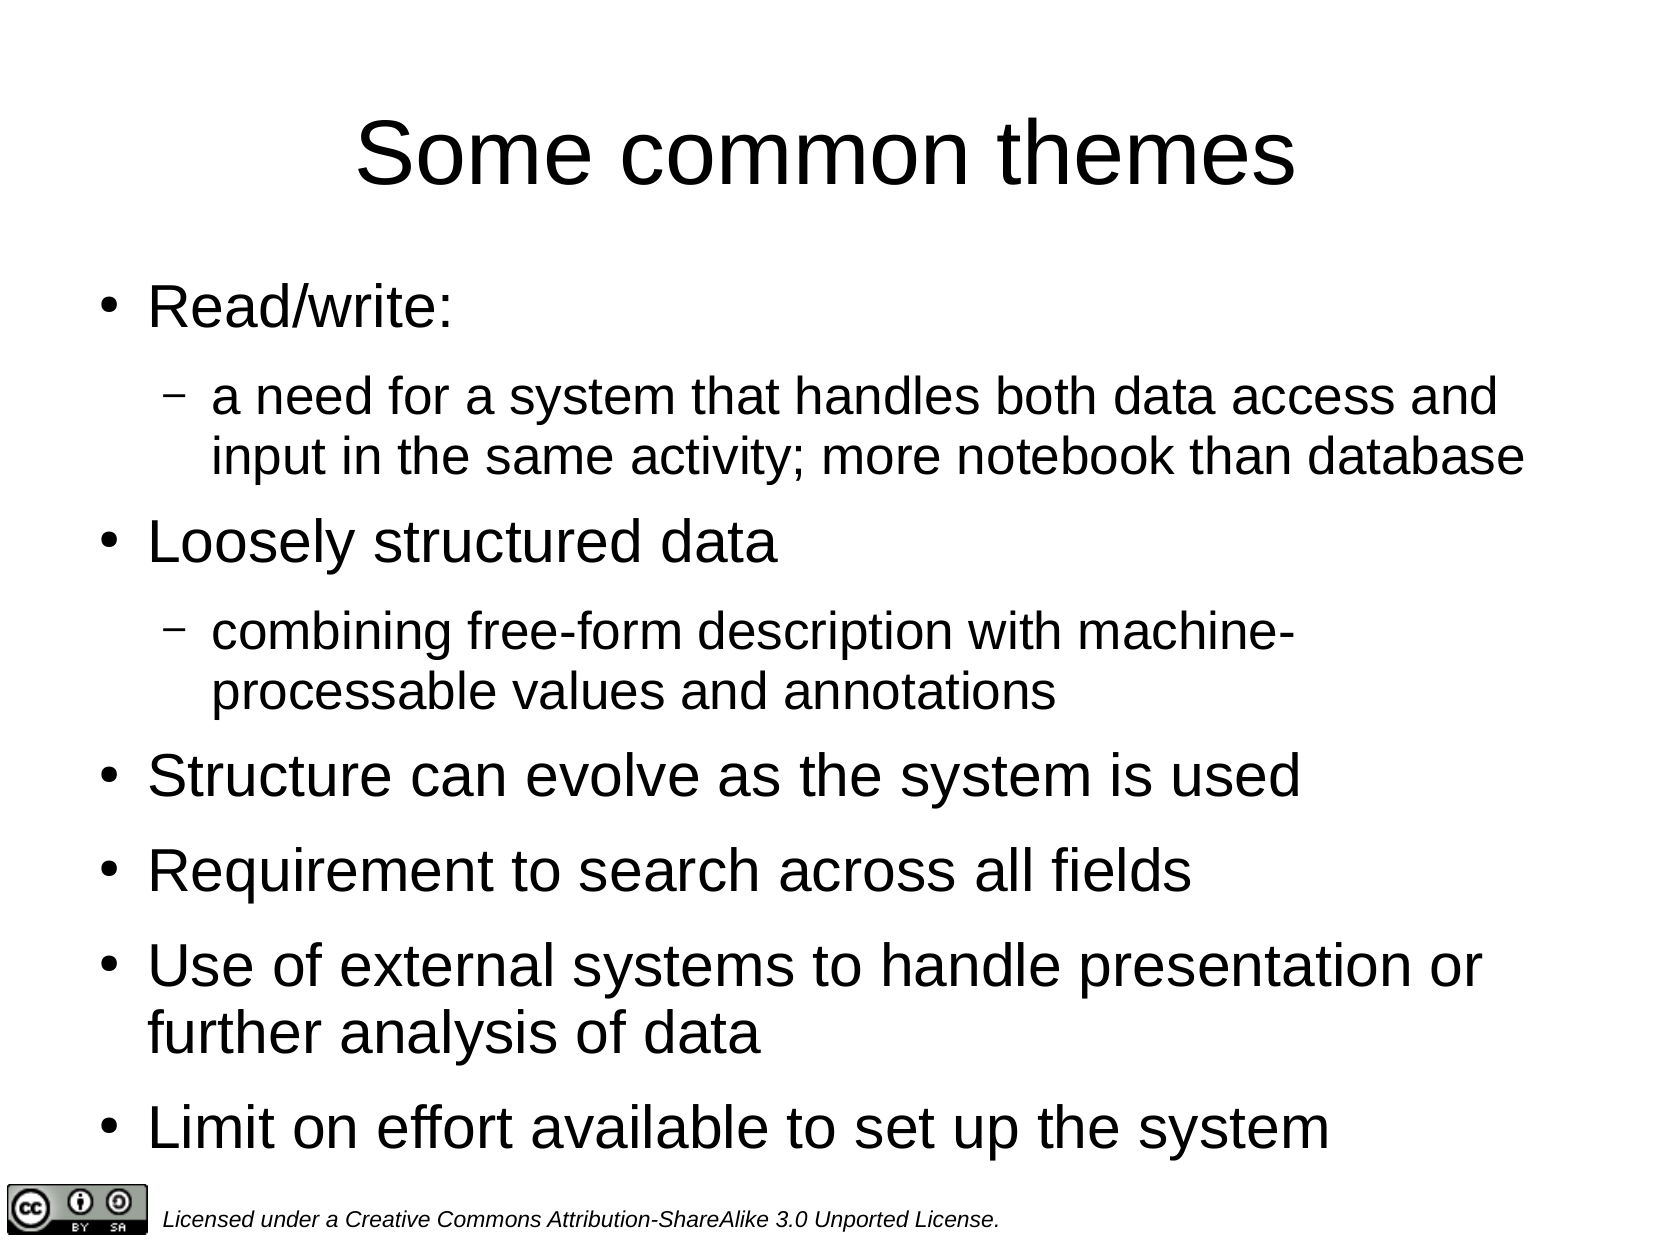

# Some common themes
Read/write:
a need for a system that handles both data access and input in the same activity; more notebook than database
Loosely structured data
combining free-form description with machine-processable values and annotations
Structure can evolve as the system is used
Requirement to search across all fields
Use of external systems to handle presentation or further analysis of data
Limit on effort available to set up the system